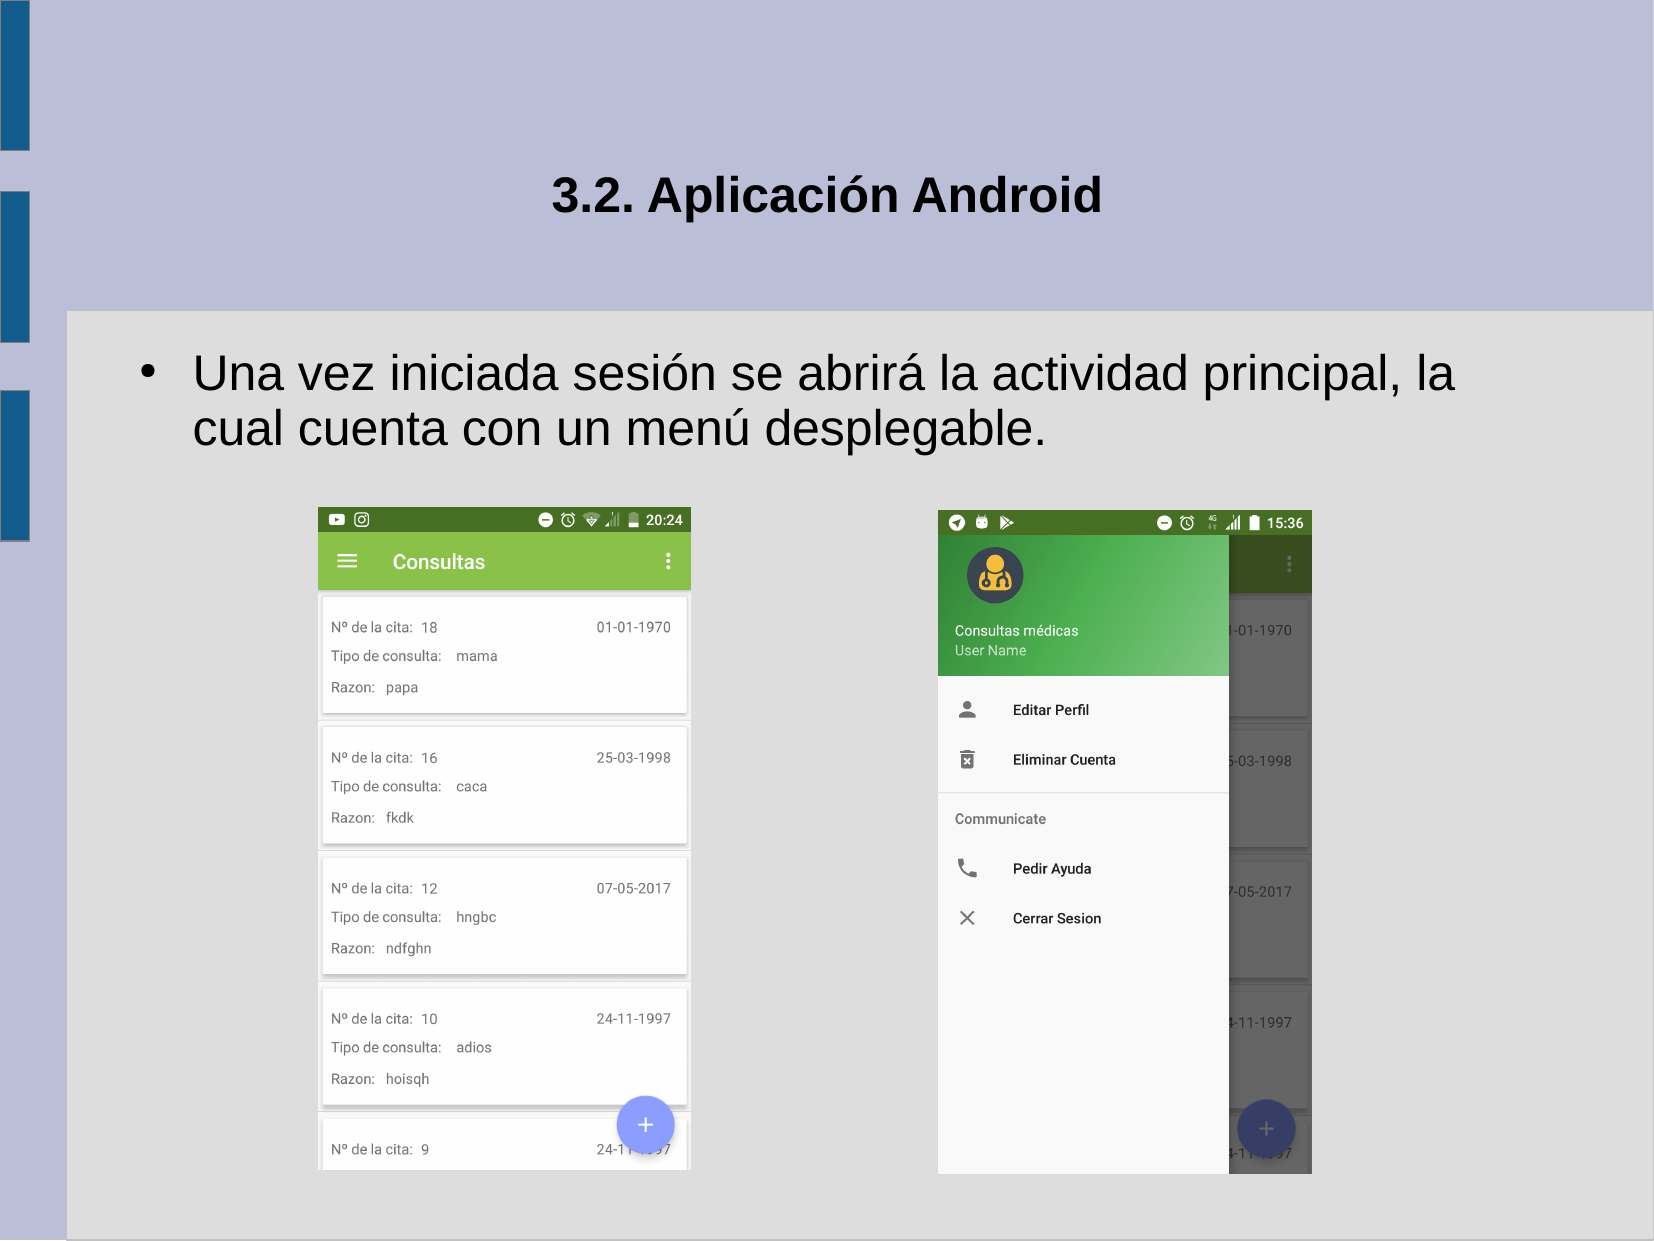

# 3.2. Aplicación Android
Una vez iniciada sesión se abrirá la actividad principal, la cual cuenta con un menú desplegable.